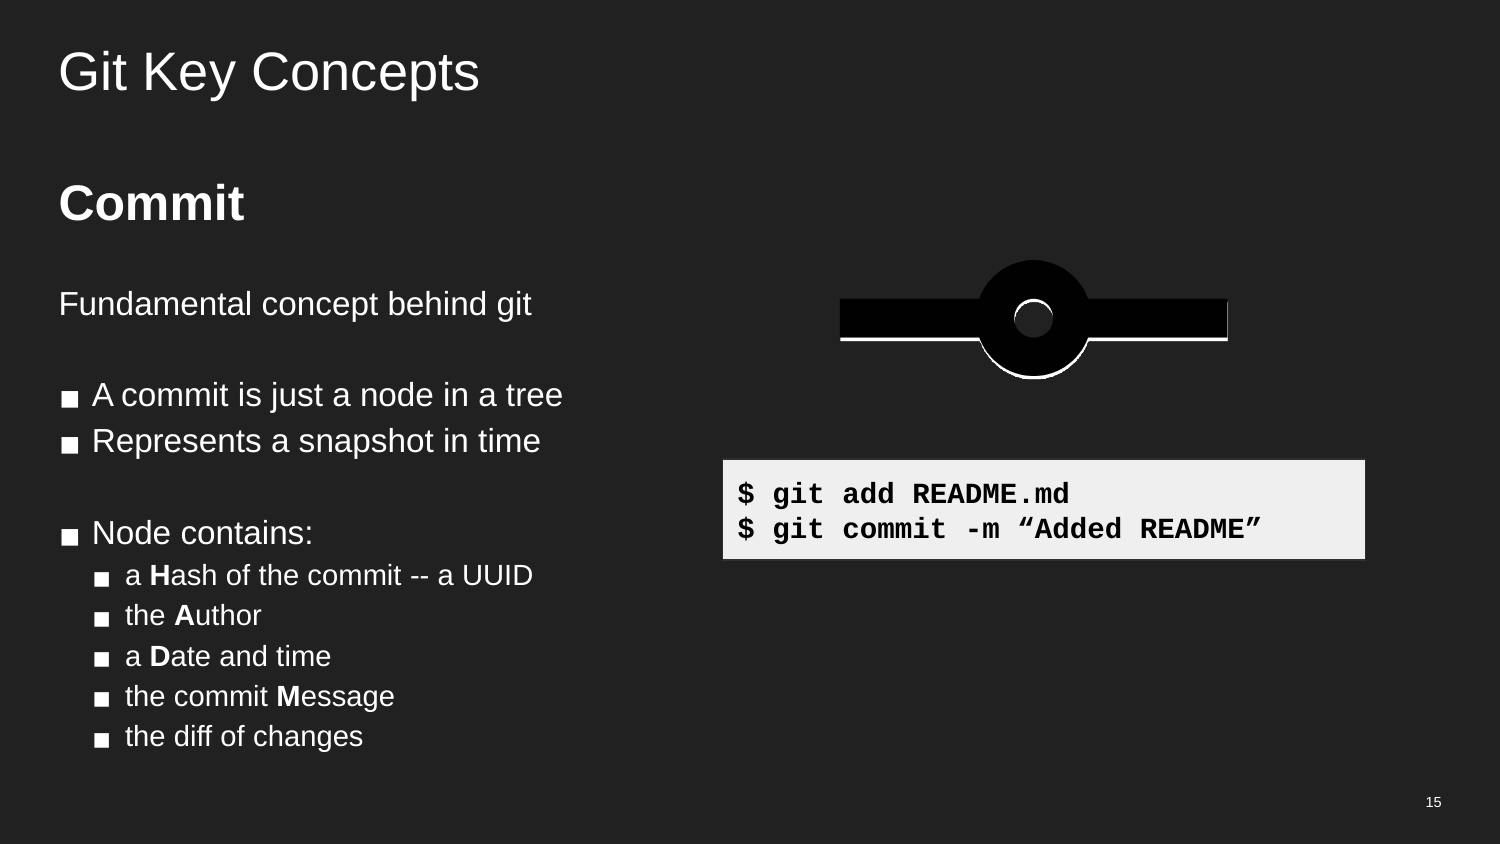

Git Key Concepts
# Commit
Fundamental concept behind git
A commit is just a node in a tree
Represents a snapshot in time
Node contains:
a Hash of the commit -- a UUID
the Author
a Date and time
the commit Message
the diff of changes
$ git add README.md
$ git commit -m “Added README”